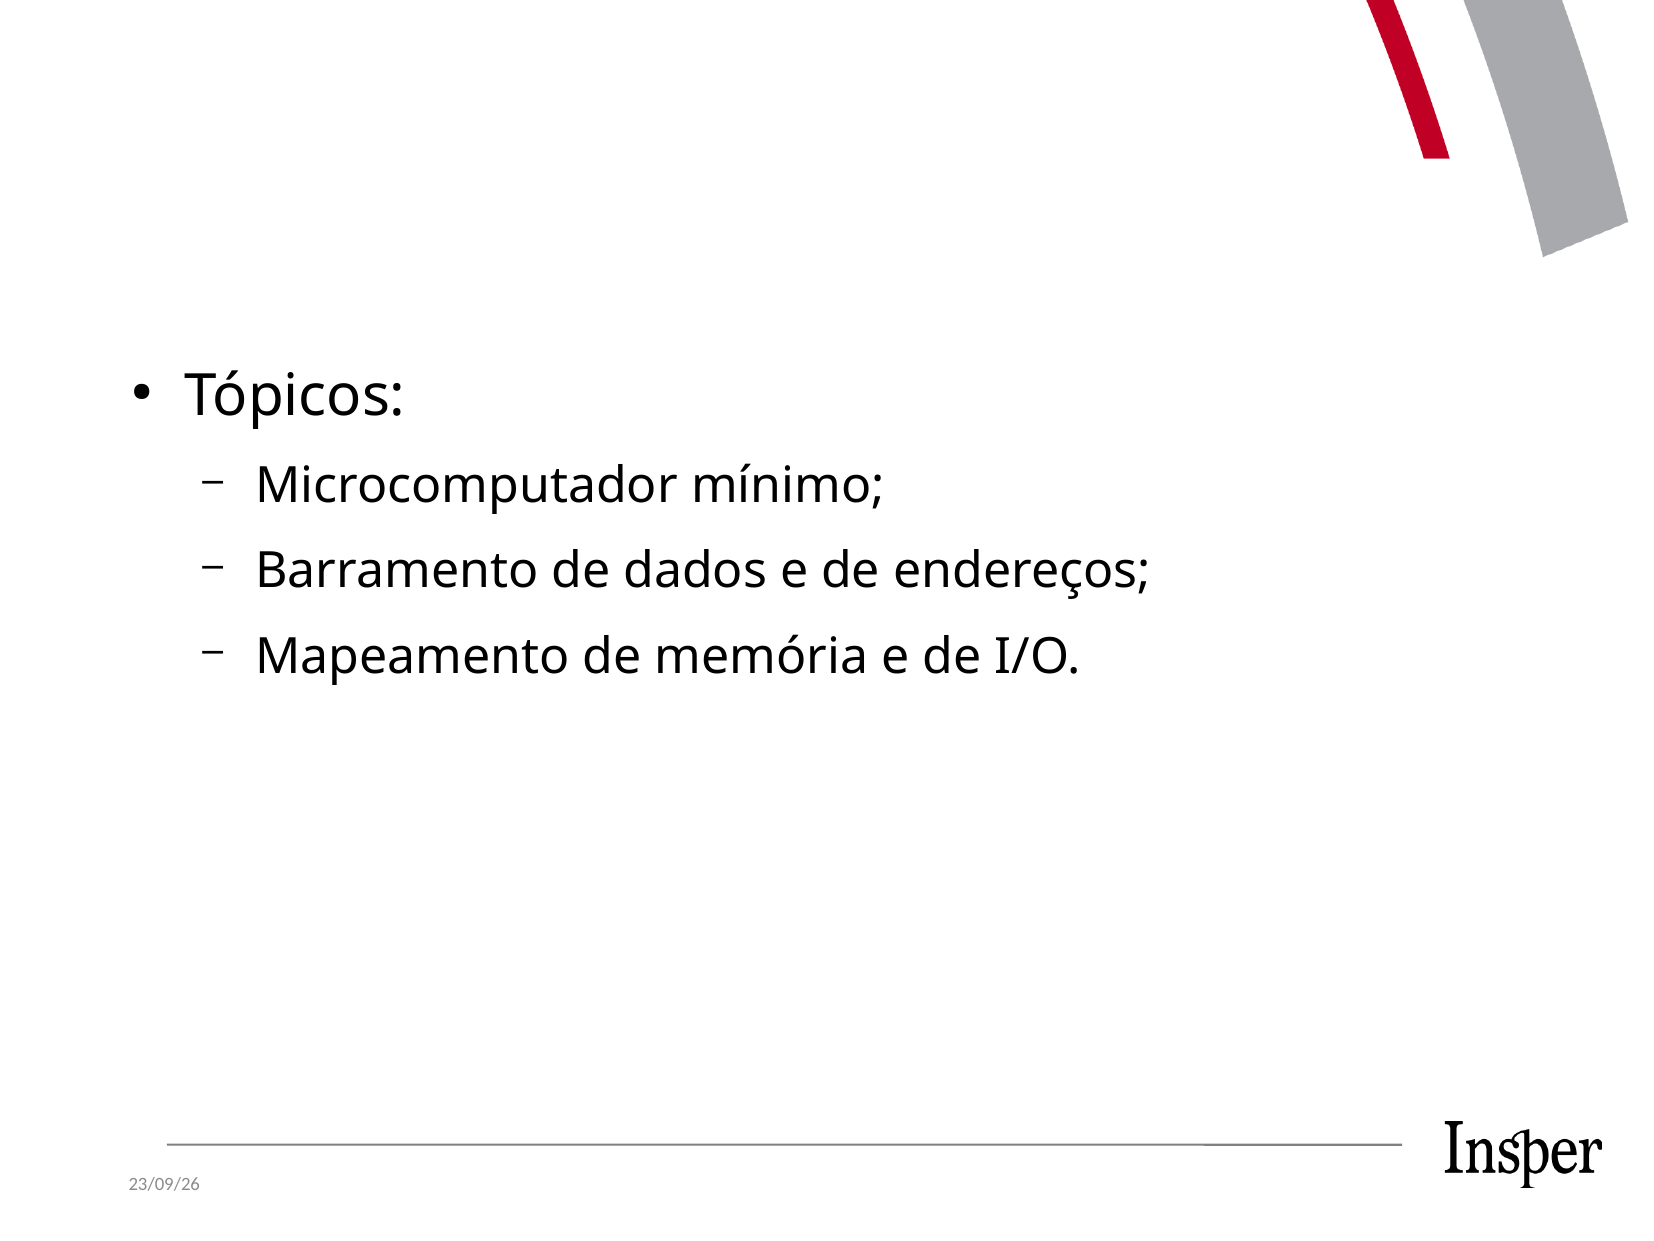

# Tópicos:
Microcomputador mínimo;
Barramento de dados e de endereços;
Mapeamento de memória e de I/O.